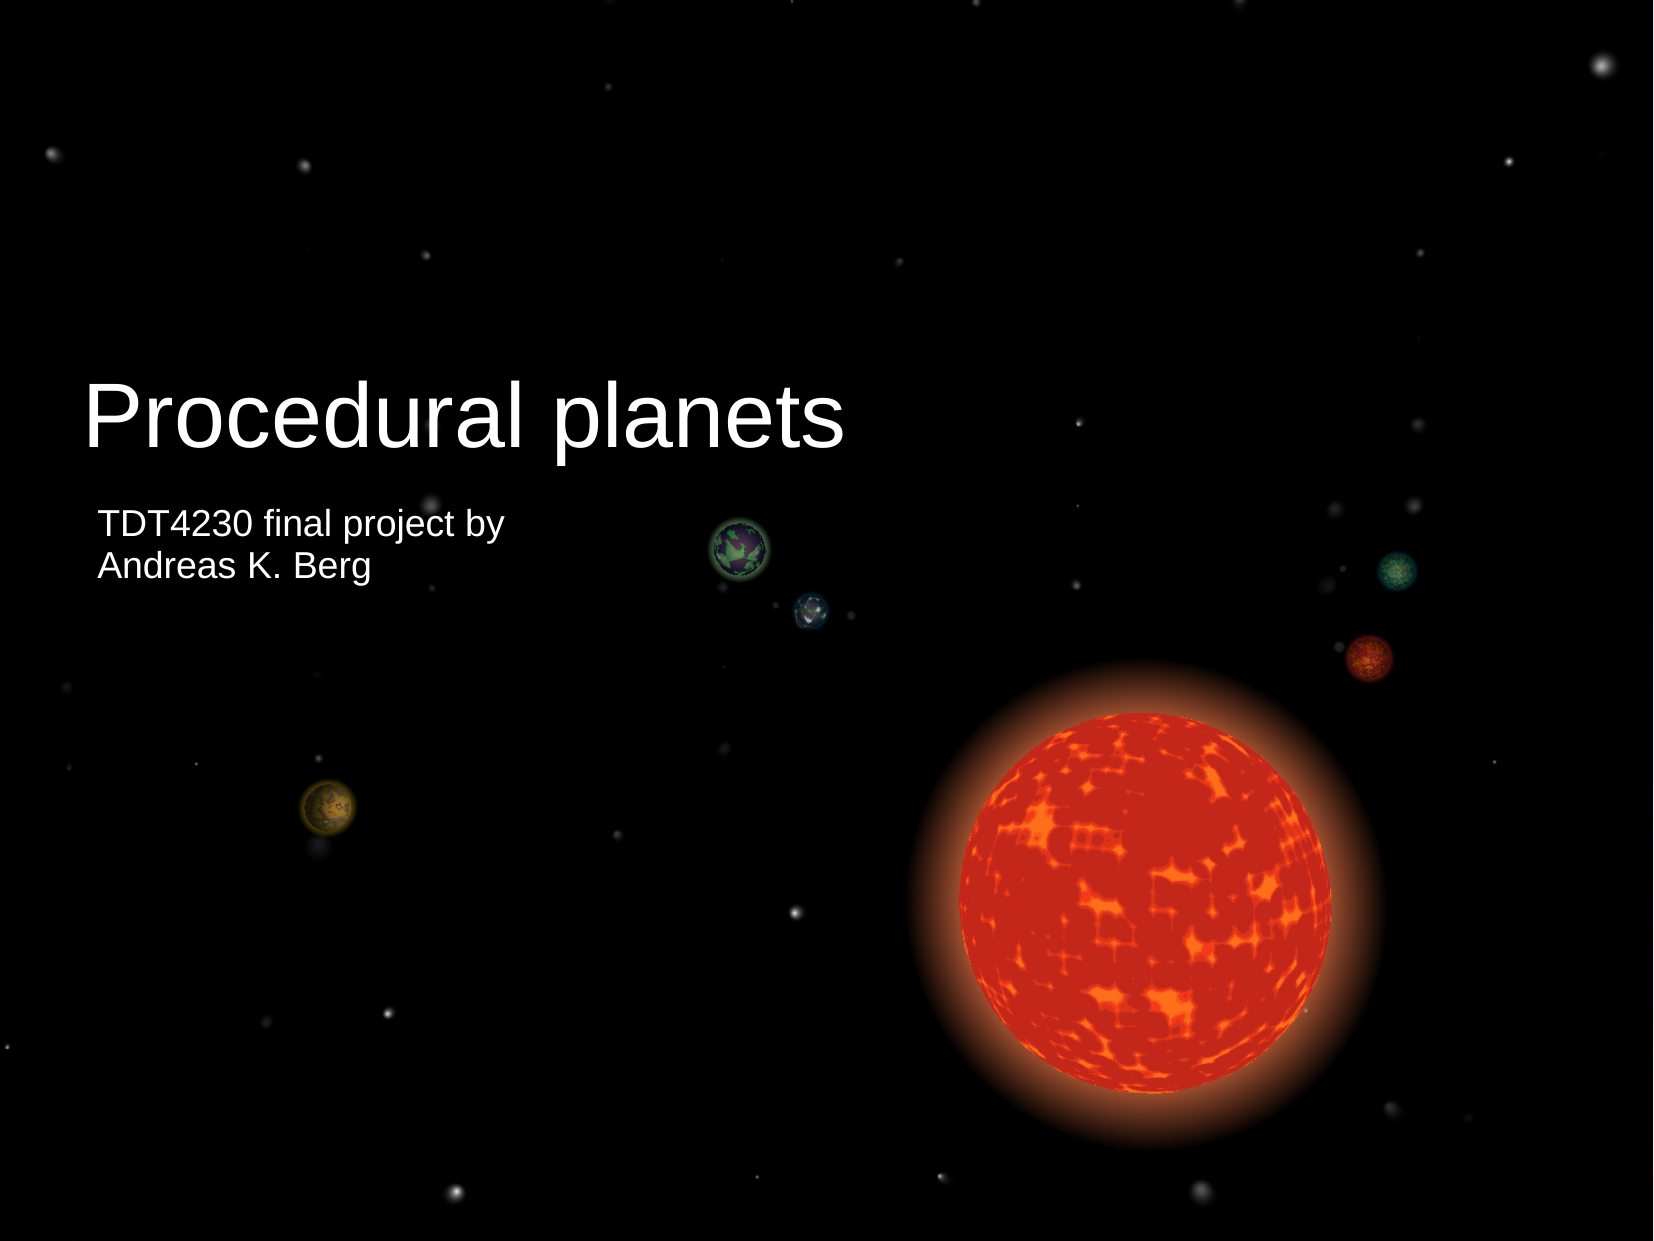

# Procedural planets
TDT4230 final project by
Andreas K. Berg